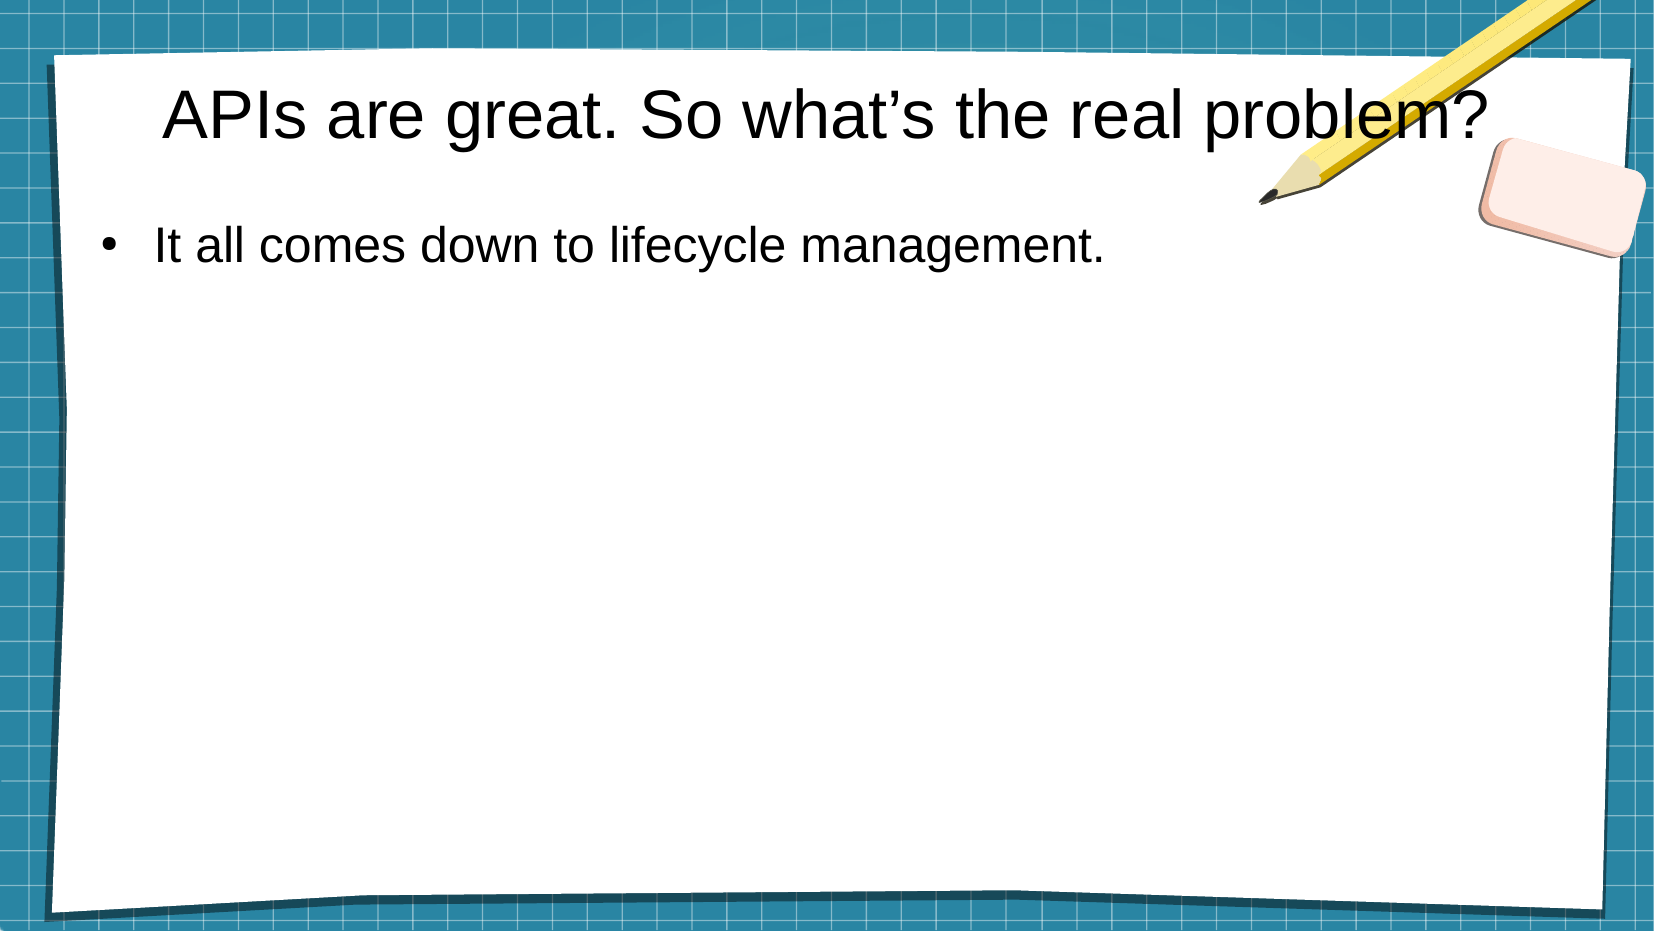

# APIs are great. So what’s the real problem?
It all comes down to lifecycle management.